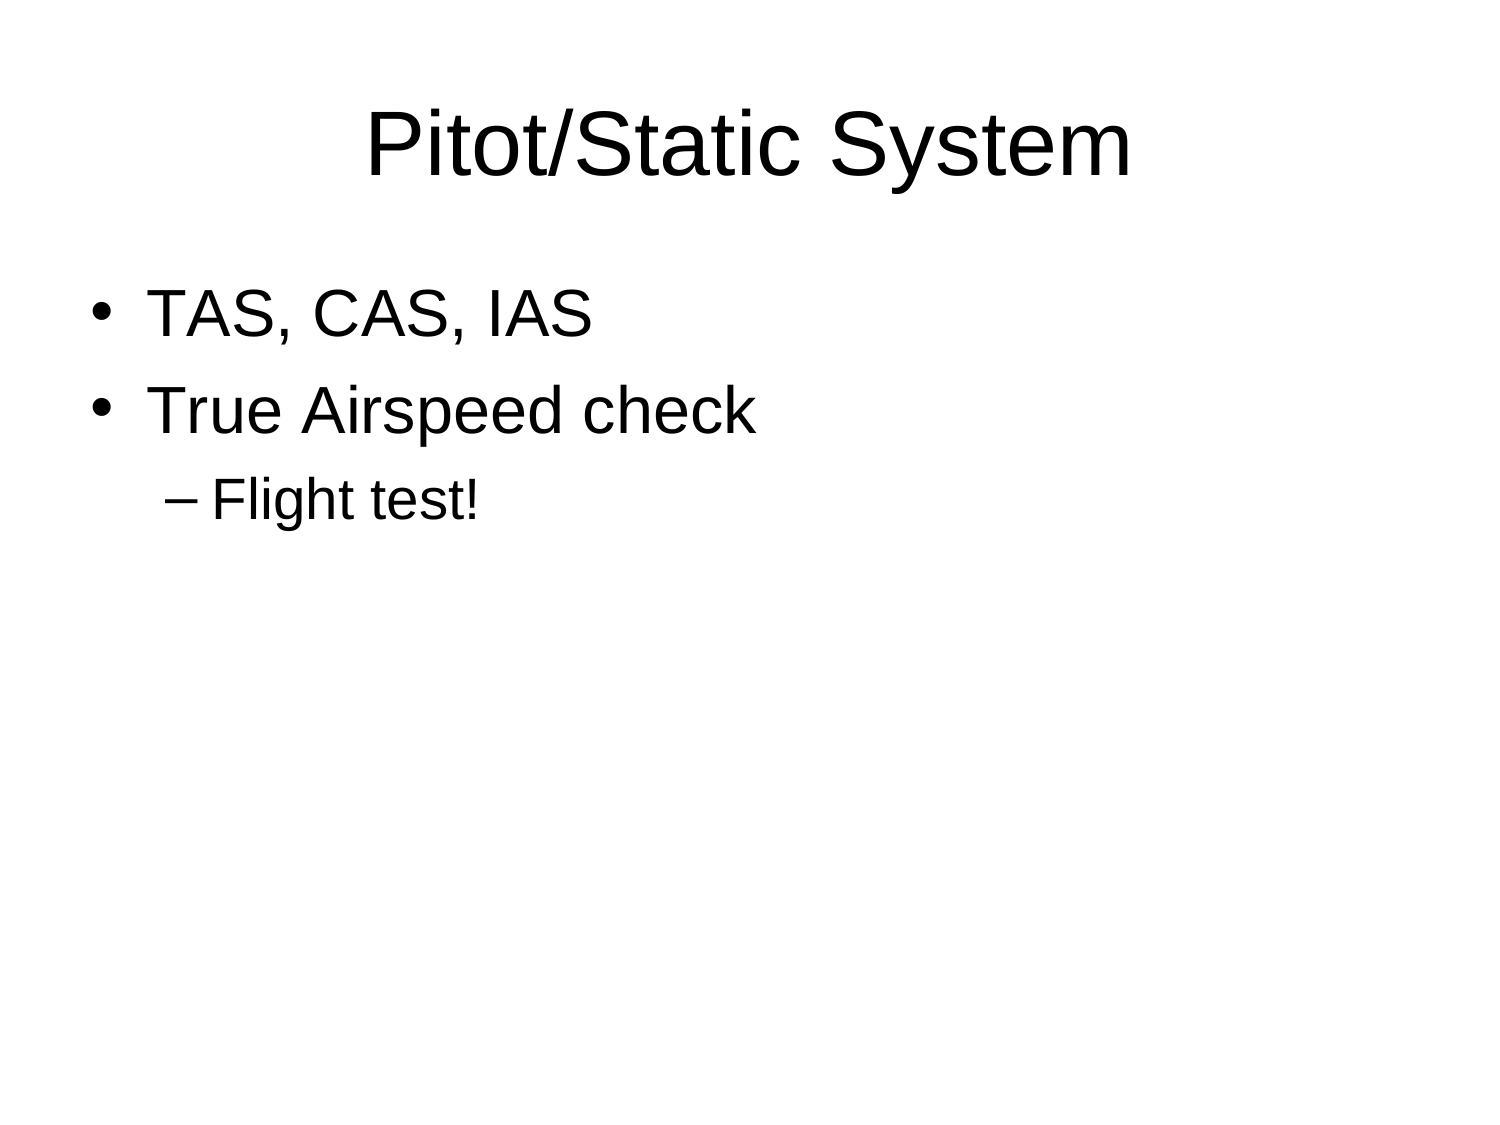

# Pitot/Static System
TAS, CAS, IAS
True Airspeed check
Flight test!